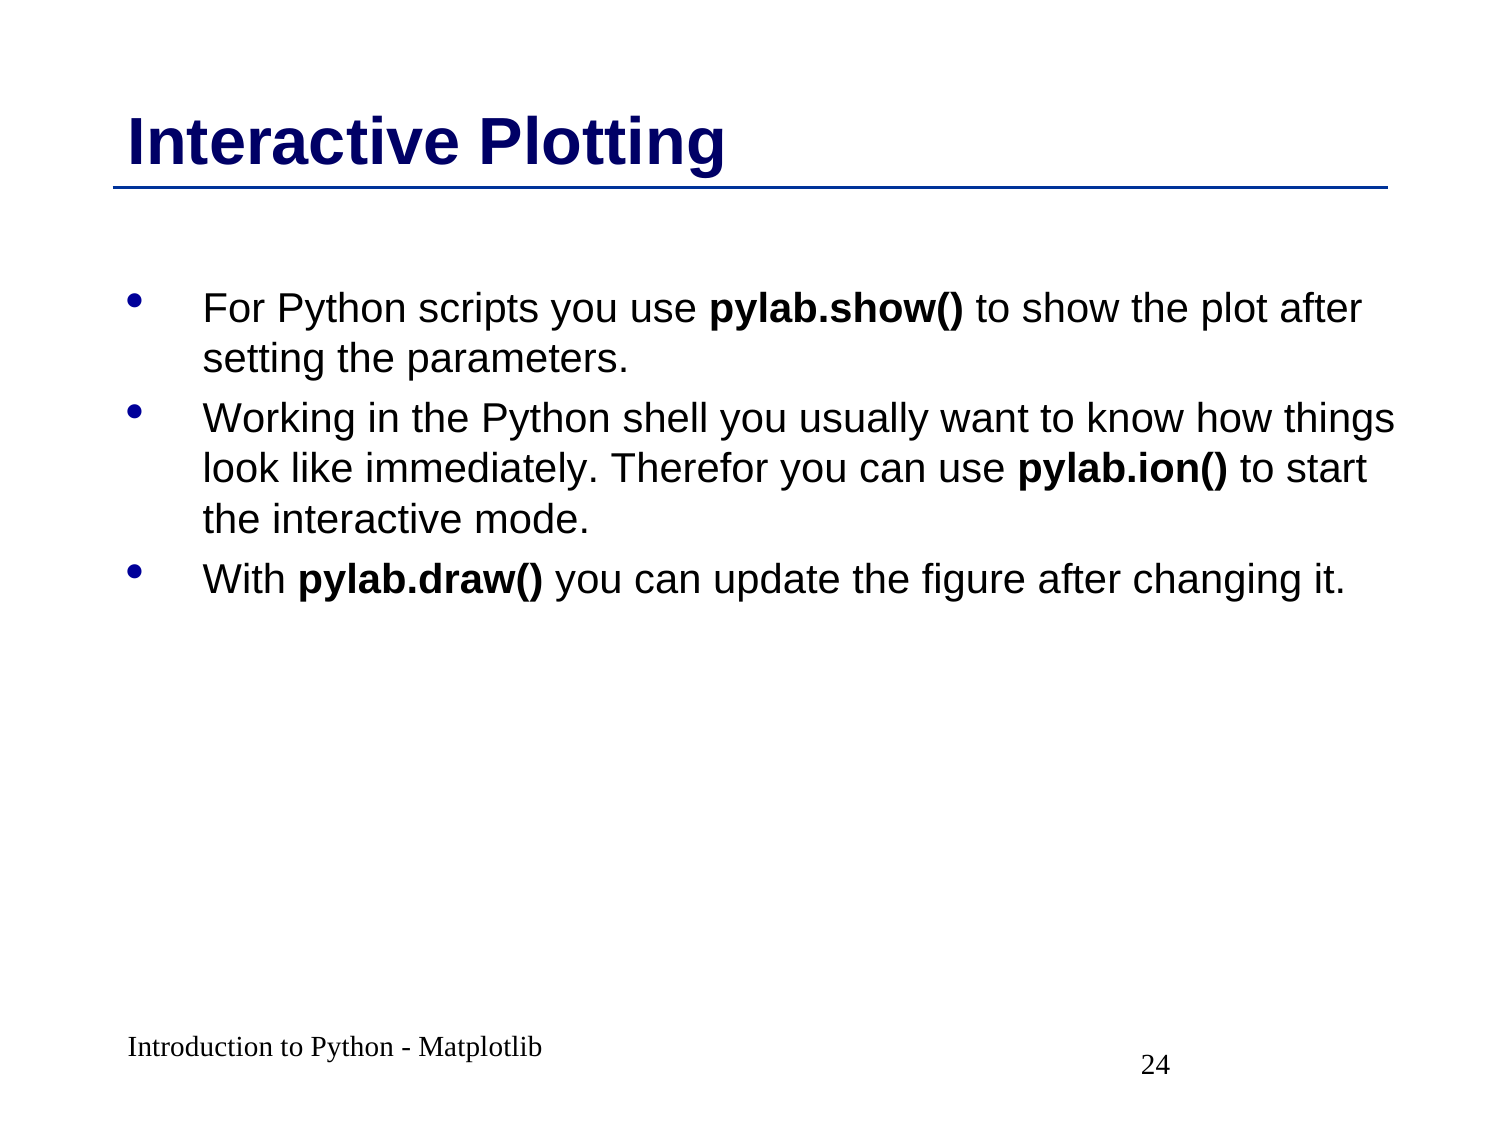

# Interactive Plotting
For Python scripts you use pylab.show() to show the plot after setting the parameters.
Working in the Python shell you usually want to know how things look like immediately. Therefor you can use pylab.ion() to start the interactive mode.
With pylab.draw() you can update the figure after changing it.
Introduction to Python - Matplotlib